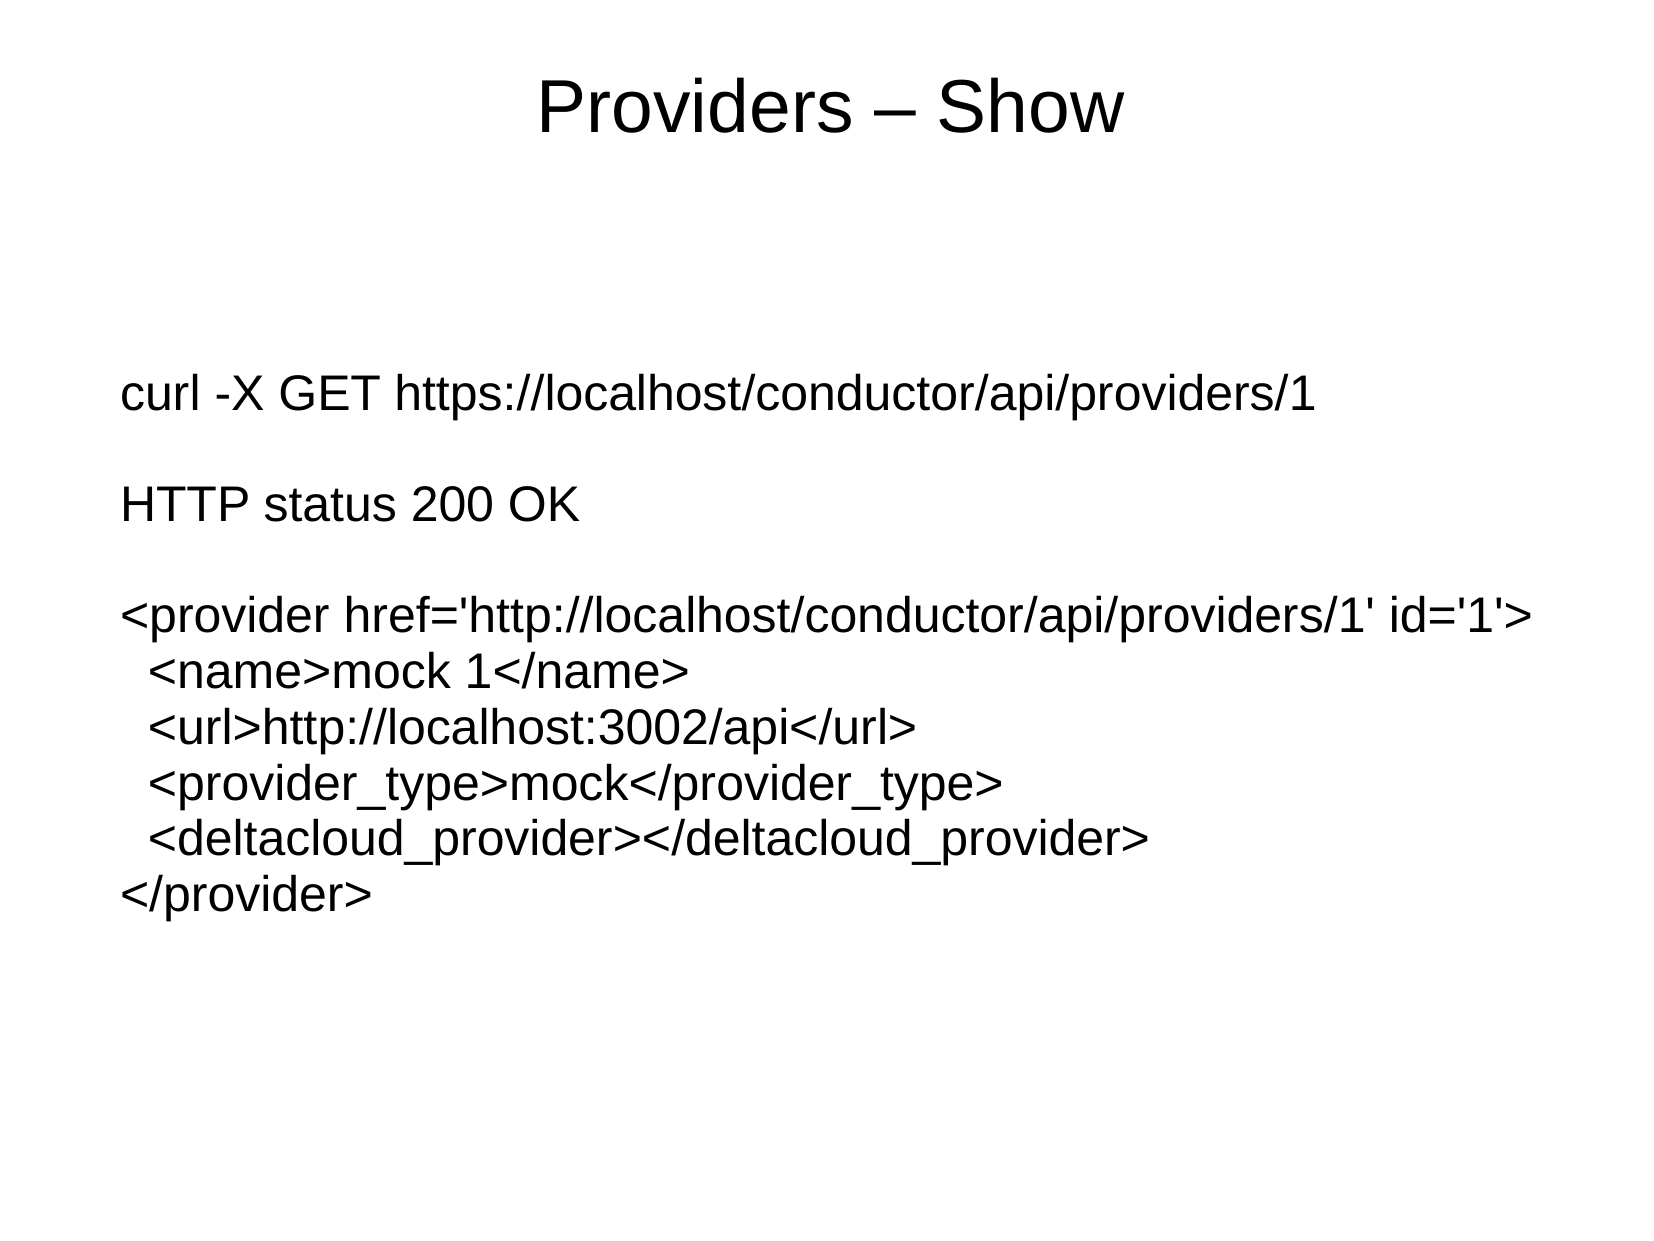

# Providers – Show
curl -X GET https://localhost/conductor/api/providers/1
HTTP status 200 OK
<provider href='http://localhost/conductor/api/providers/1' id='1'>
 <name>mock 1</name>
 <url>http://localhost:3002/api</url>
 <provider_type>mock</provider_type>
 <deltacloud_provider></deltacloud_provider>
</provider>